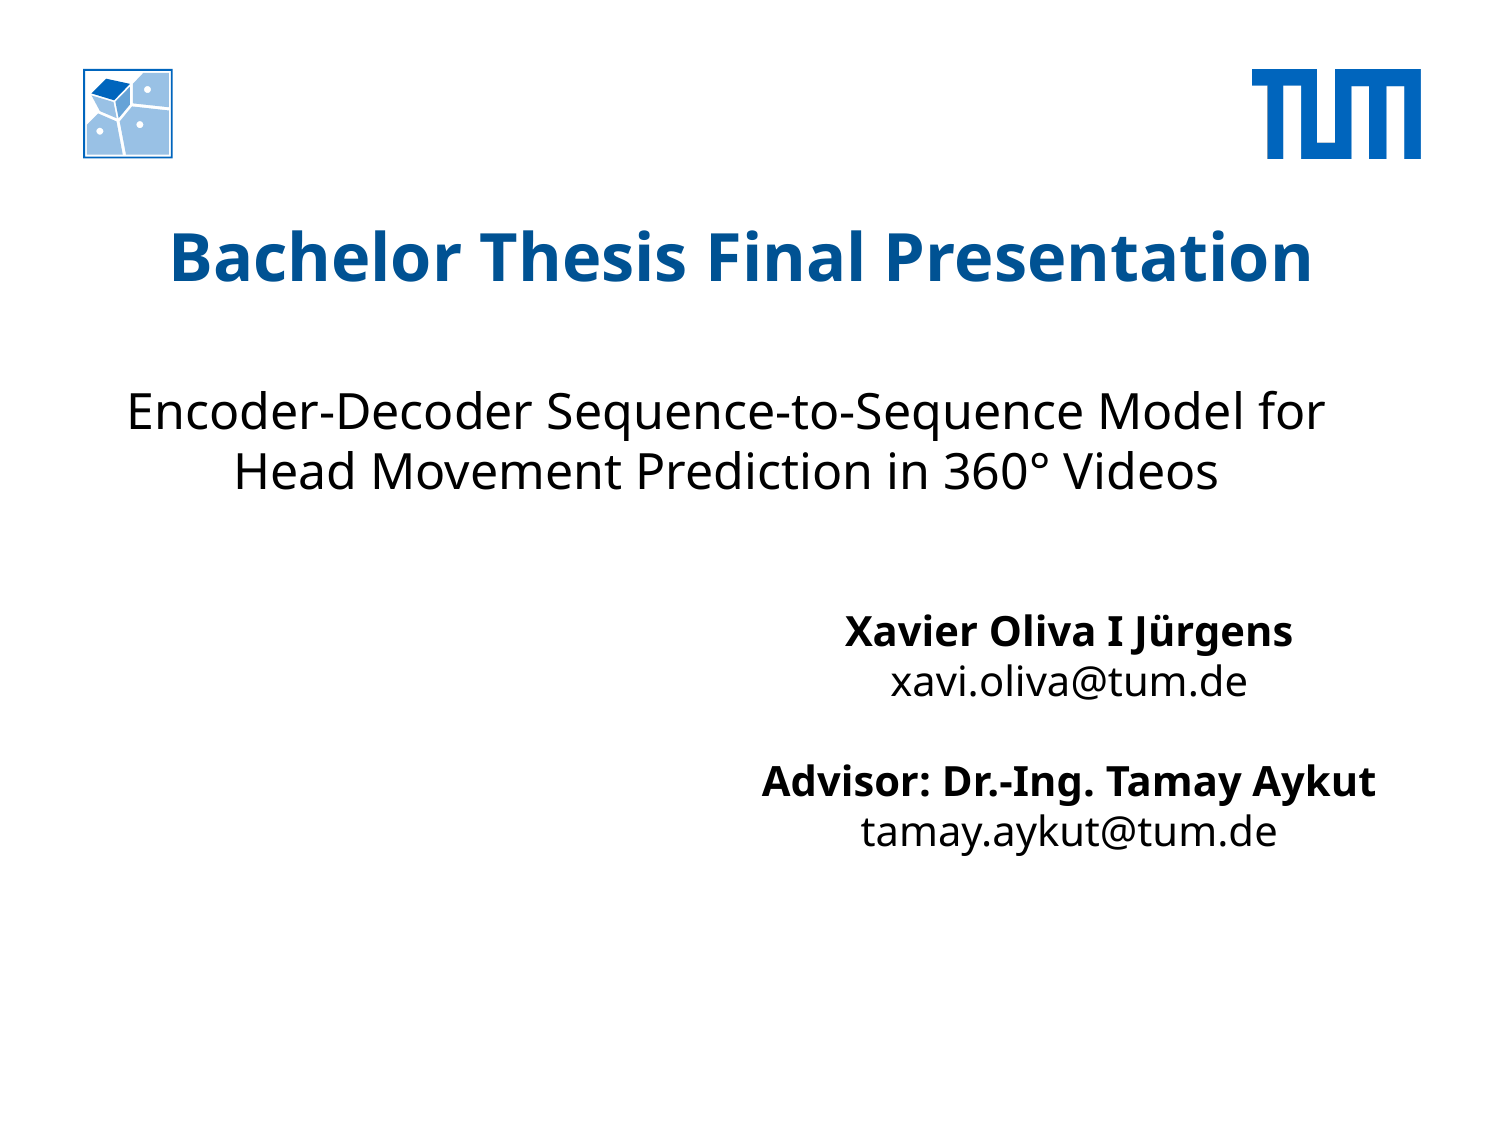

# Bachelor Thesis Final Presentation
Encoder-Decoder Sequence-to-Sequence Model for Head Movement Prediction in 360° Videos
Xavier Oliva I Jürgens
xavi.oliva@tum.de
Advisor: Dr.-Ing. Tamay Aykut
tamay.aykut@tum.de